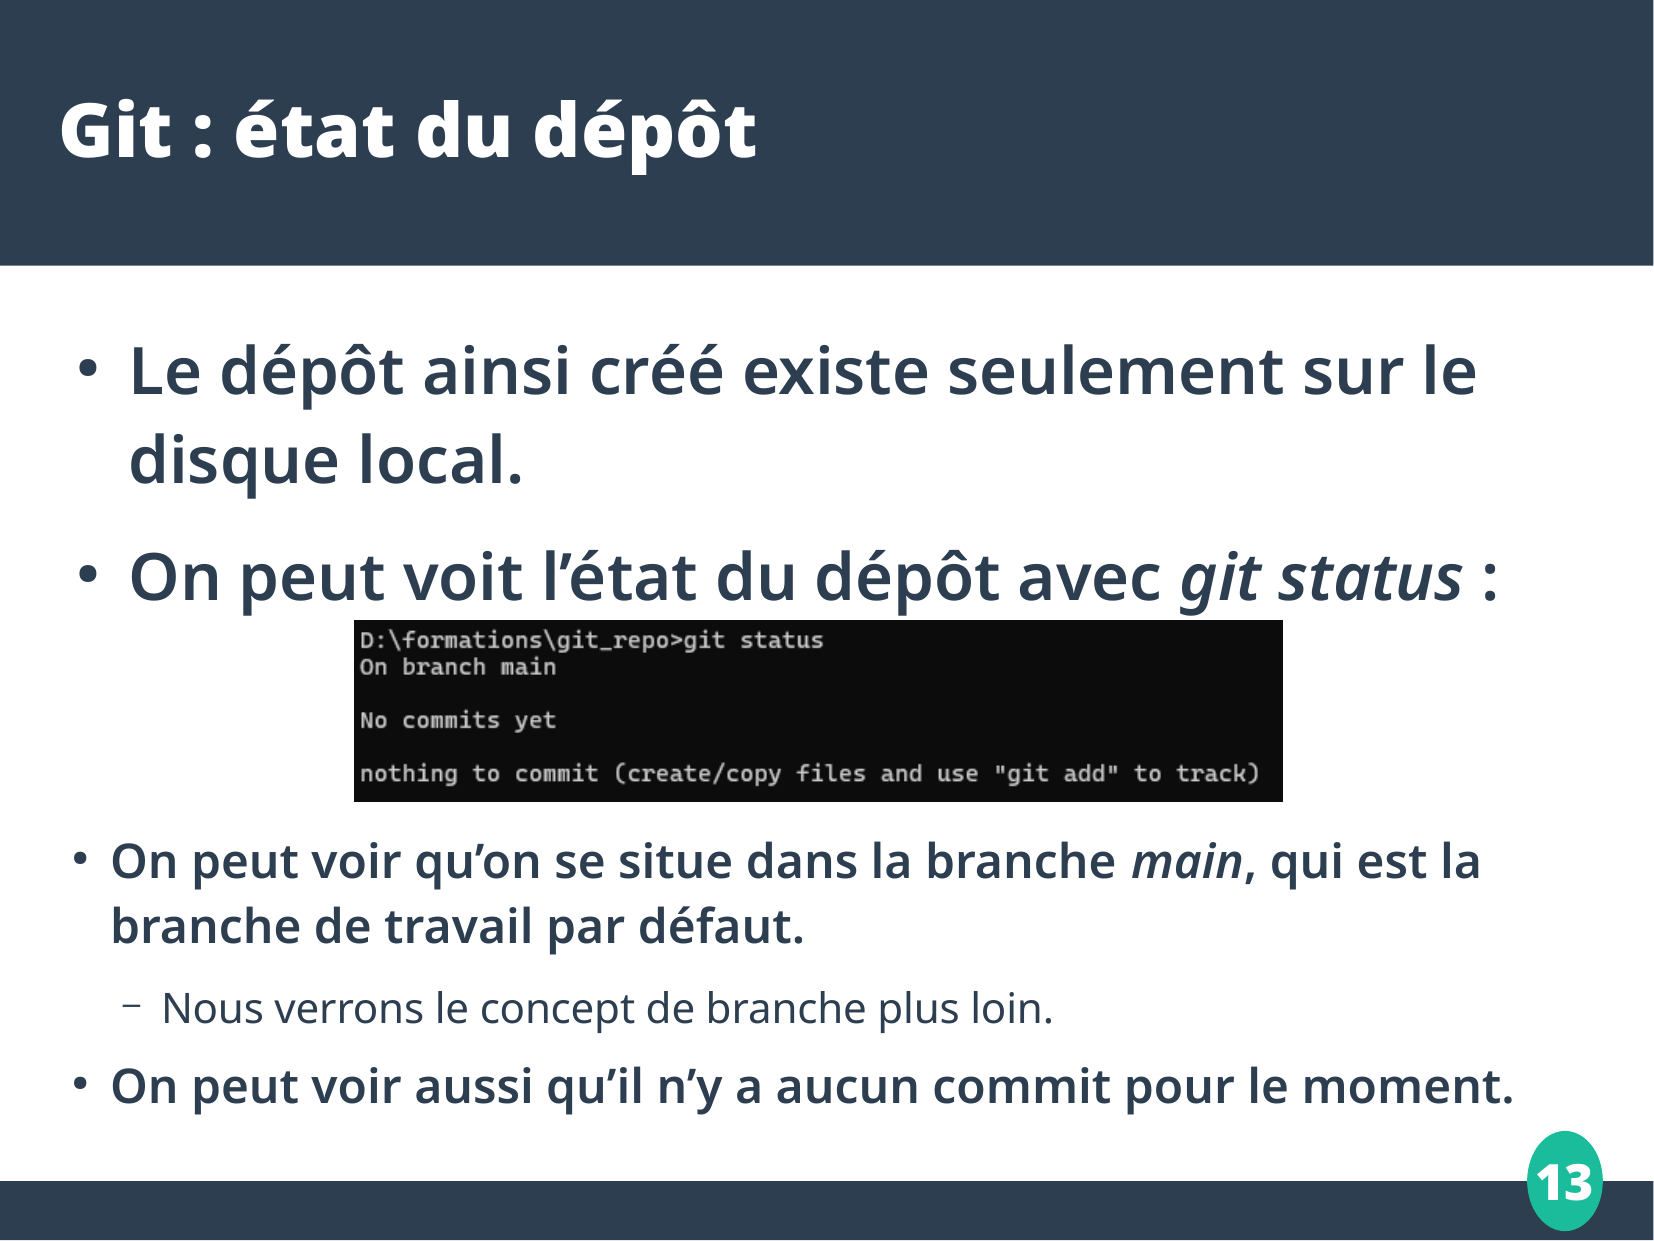

# Git : état du dépôt
Le dépôt ainsi créé existe seulement sur le disque local.
On peut voit l’état du dépôt avec git status :
On peut voir qu’on se situe dans la branche main, qui est la branche de travail par défaut.
Nous verrons le concept de branche plus loin.
On peut voir aussi qu’il n’y a aucun commit pour le moment.